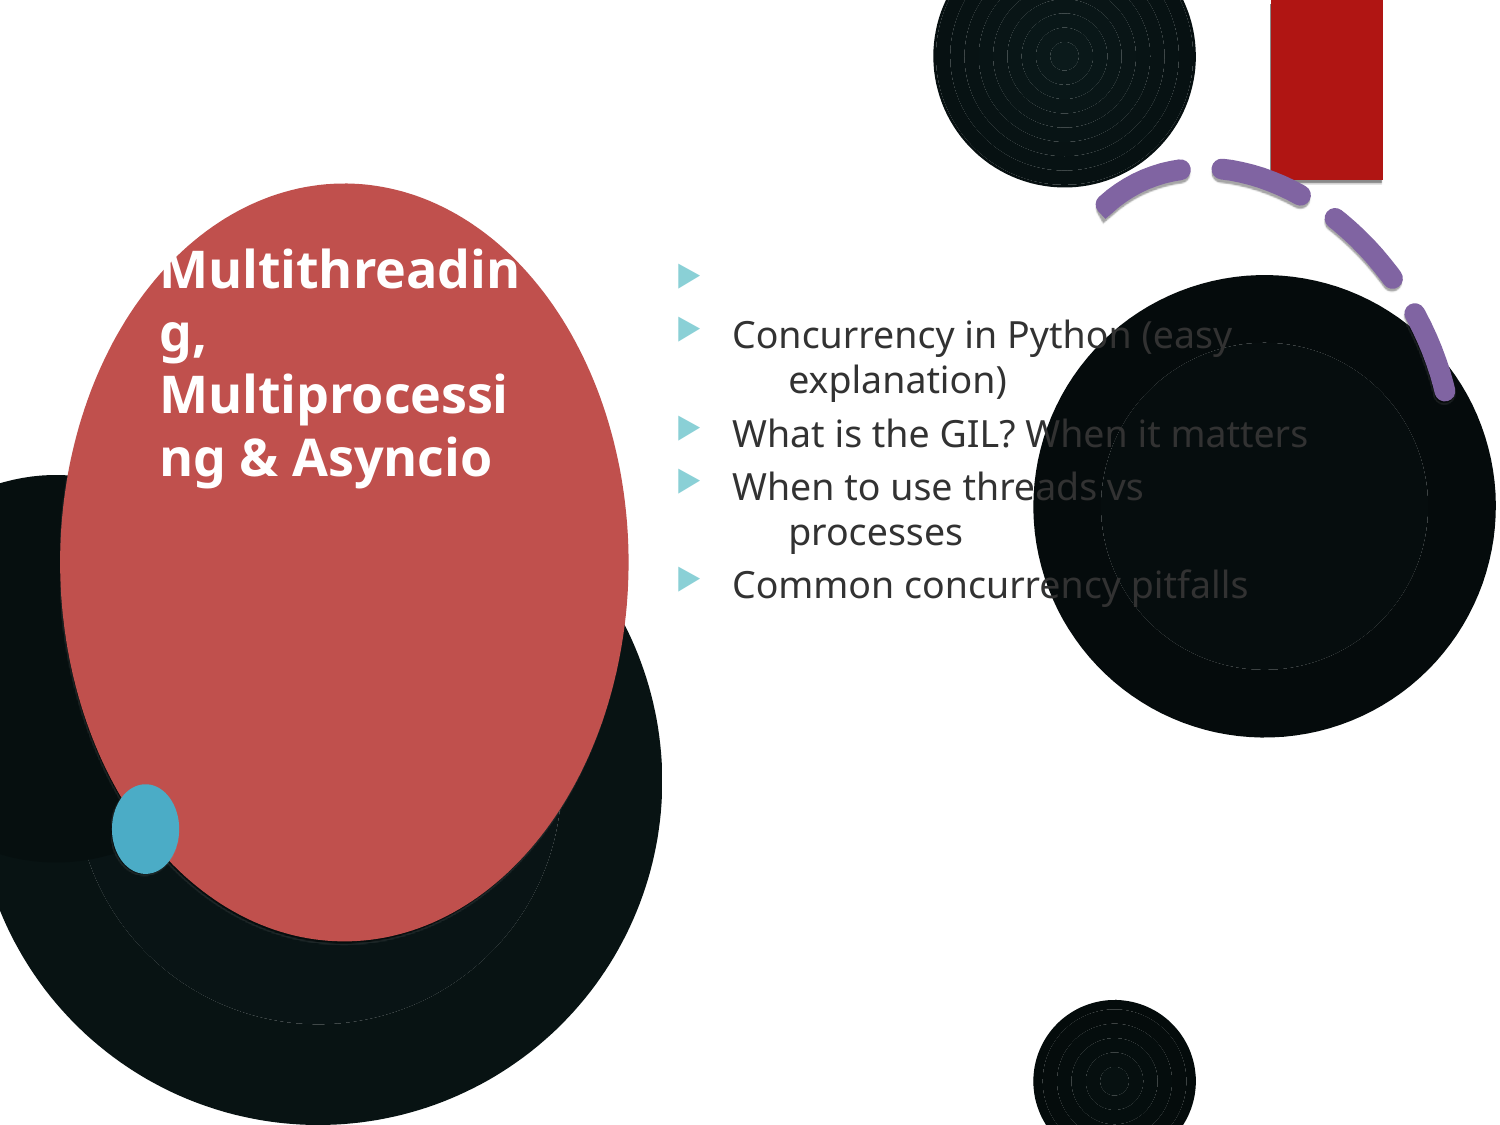

# Multithreading, Multiprocessing & Asyncio
Concurrency in Python (easy explanation)
What is the GIL? When it matters
When to use threads vs processes
Common concurrency pitfalls